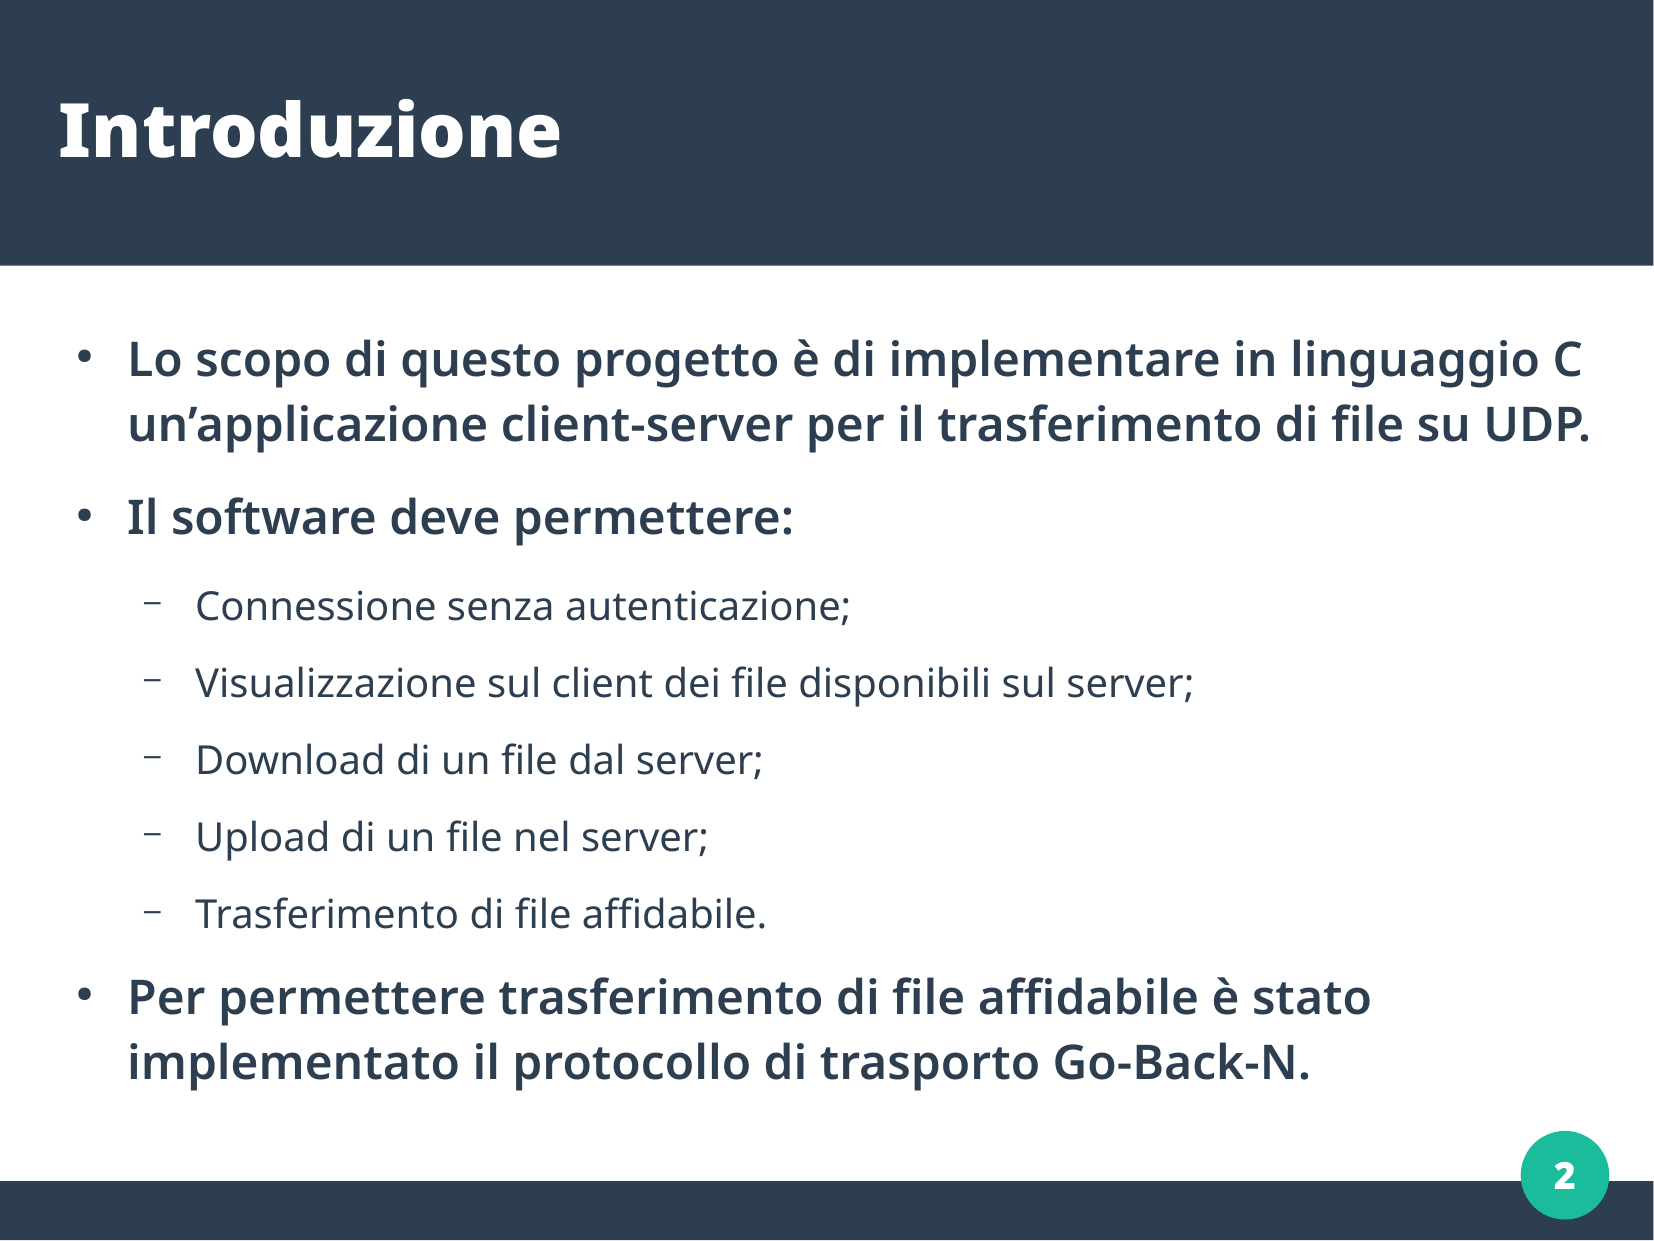

# Introduzione
Lo scopo di questo progetto è di implementare in linguaggio C un’applicazione client-server per il trasferimento di file su UDP.
Il software deve permettere:
Connessione senza autenticazione;
Visualizzazione sul client dei file disponibili sul server;
Download di un file dal server;
Upload di un file nel server;
Trasferimento di file affidabile.
Per permettere trasferimento di file affidabile è stato implementato il protocollo di trasporto Go-Back-N.
2